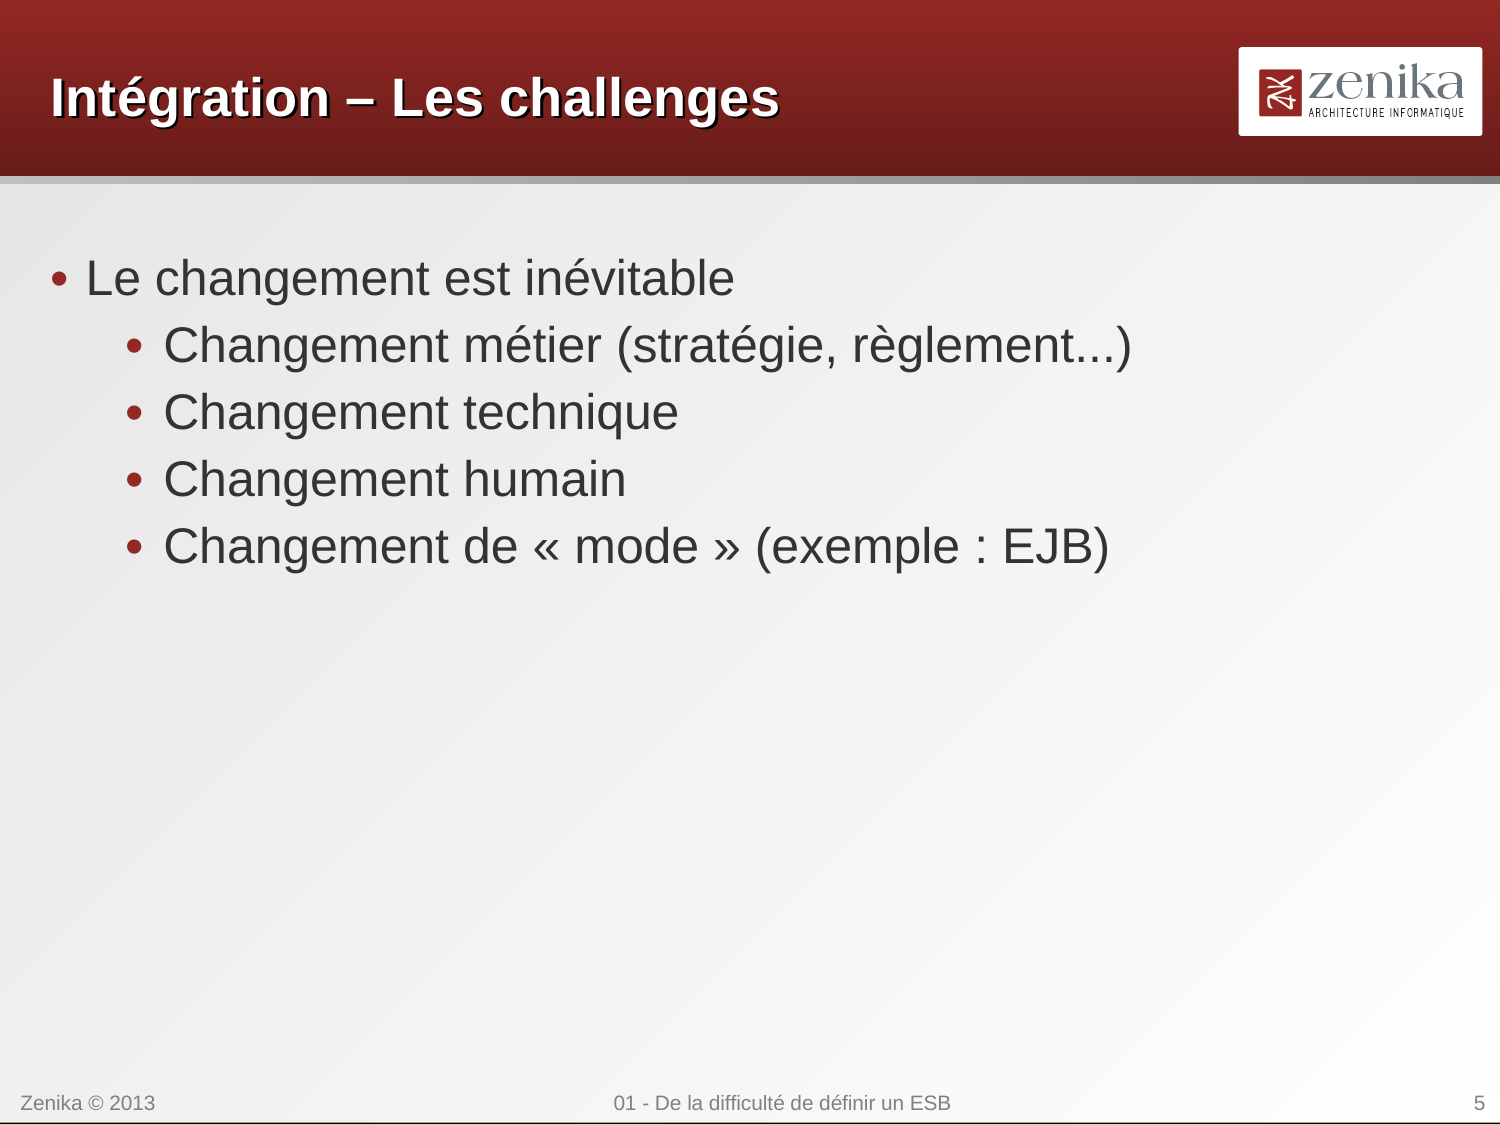

# Intégration – Les challenges
Le changement est inévitable
Changement métier (stratégie, règlement...)
Changement technique
Changement humain
Changement de « mode » (exemple : EJB)